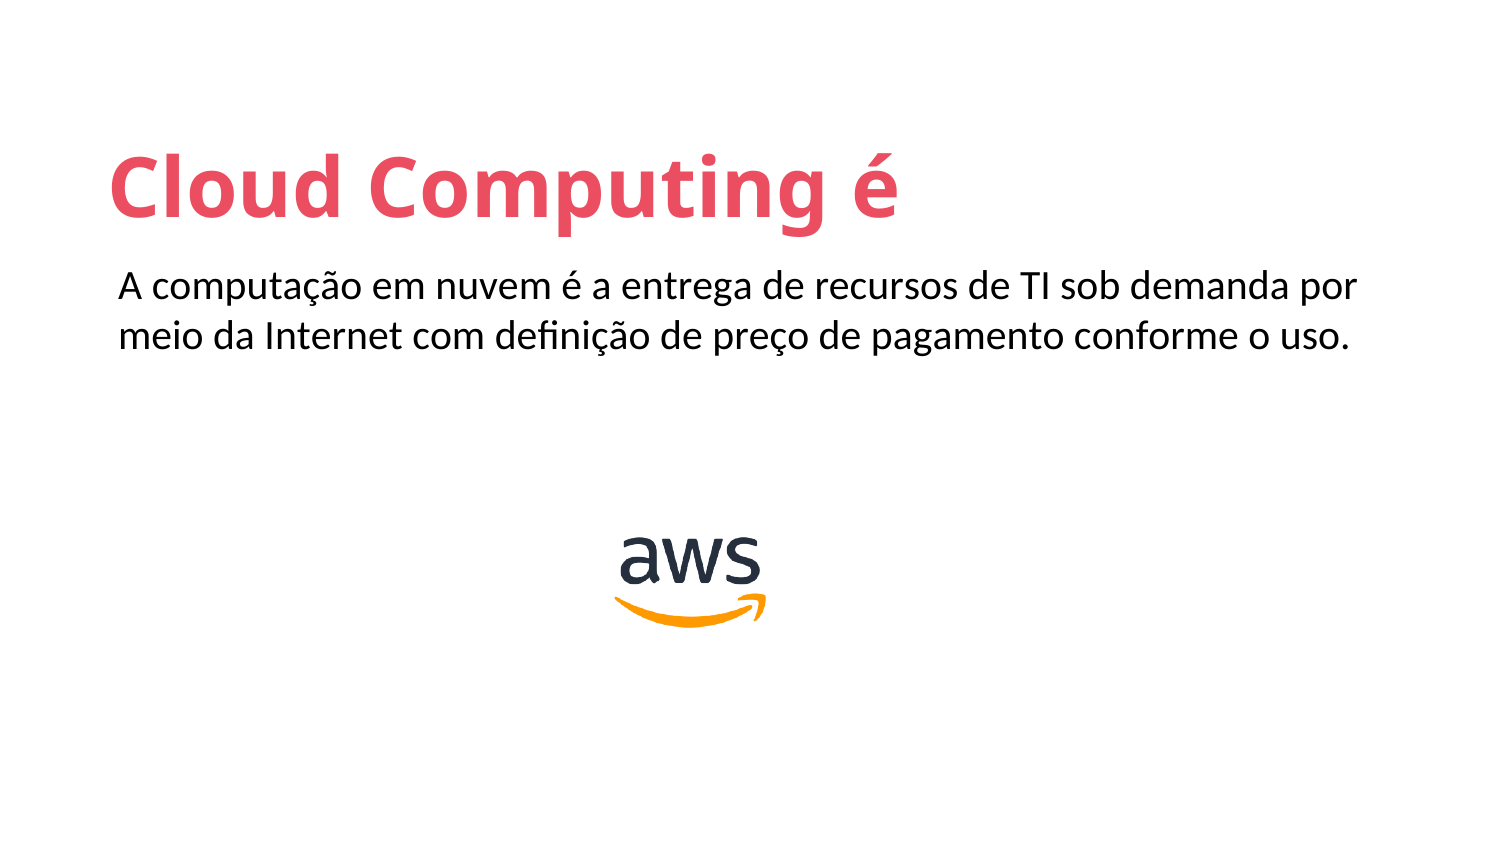

Cloud Computing é
A computação em nuvem é a entrega de recursos de TI sob demanda por meio da Internet com definição de preço de pagamento conforme o uso.